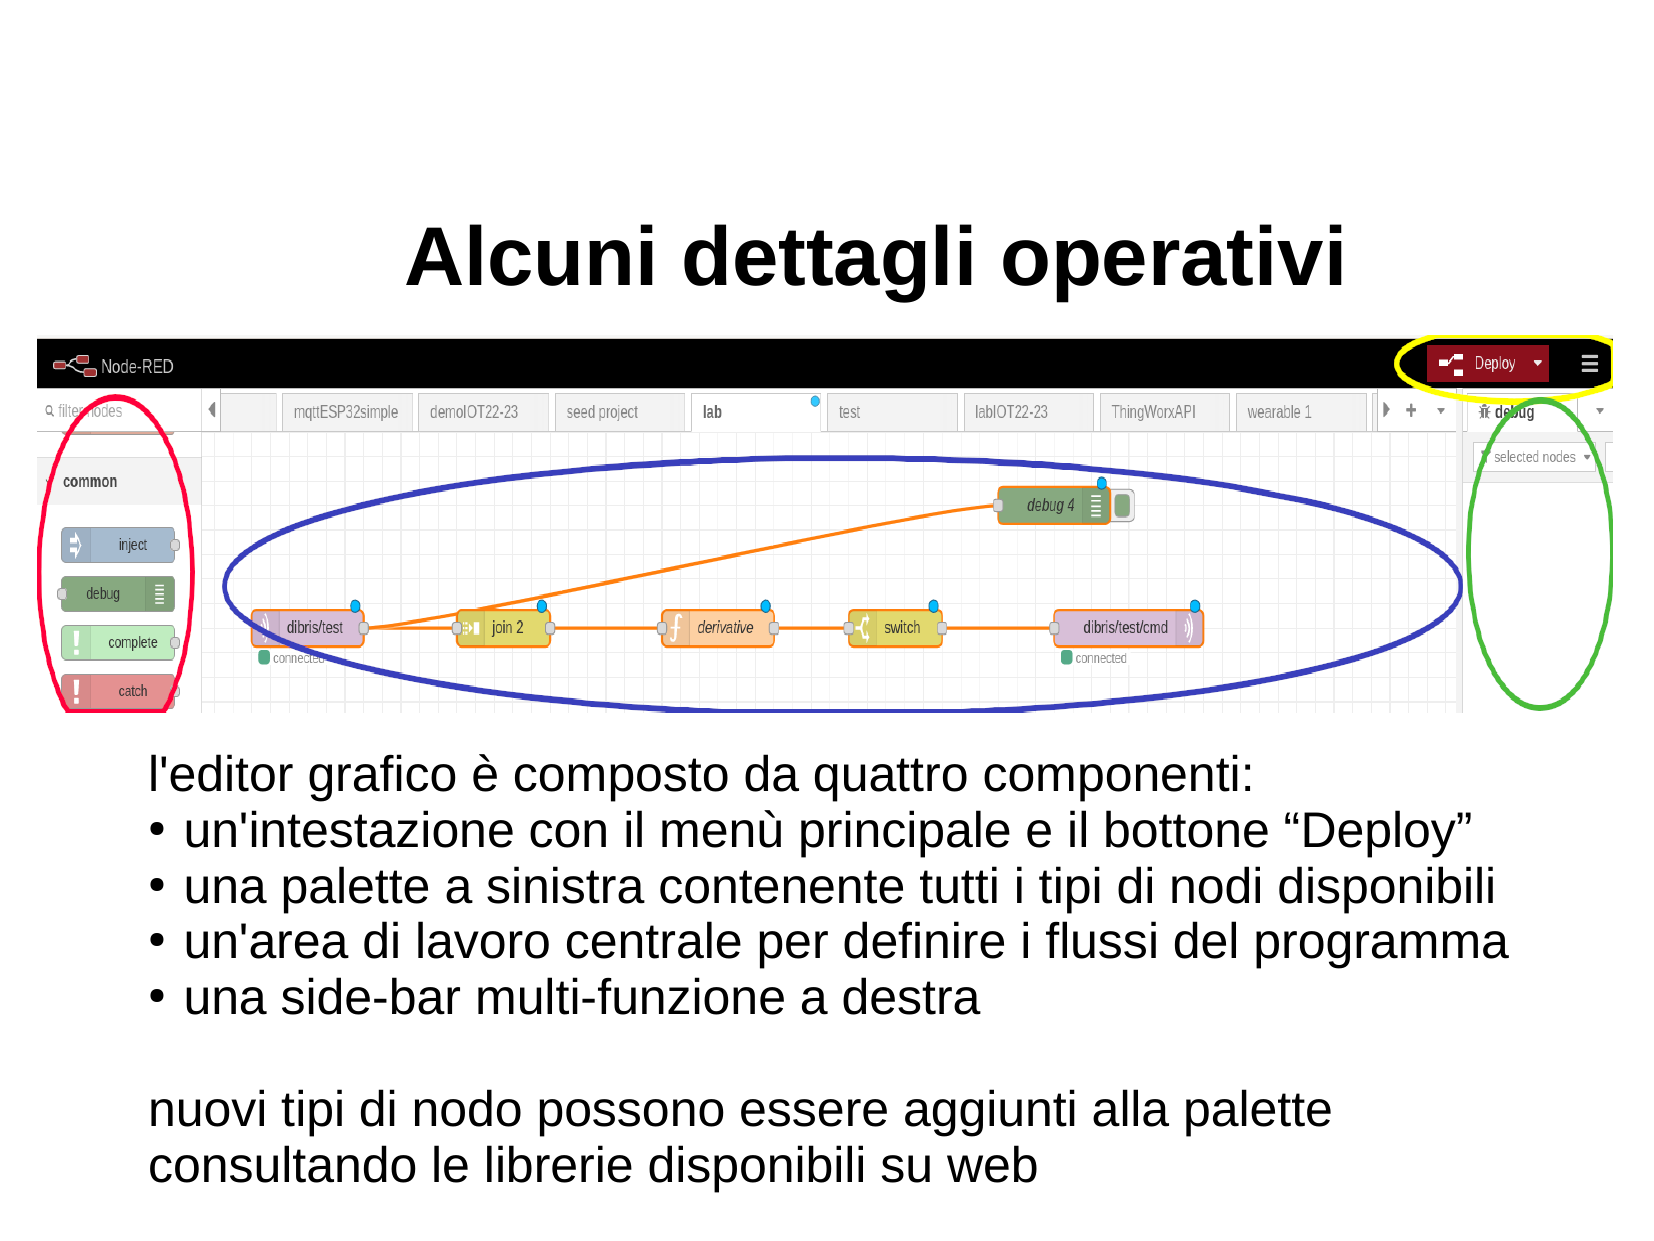

Alcuni dettagli operativi
l'editor grafico è composto da quattro componenti:
un'intestazione con il menù principale e il bottone “Deploy”
una palette a sinistra contenente tutti i tipi di nodi disponibili
un'area di lavoro centrale per definire i flussi del programma
una side-bar multi-funzione a destra
nuovi tipi di nodo possono essere aggiunti alla palette consultando le librerie disponibili su web